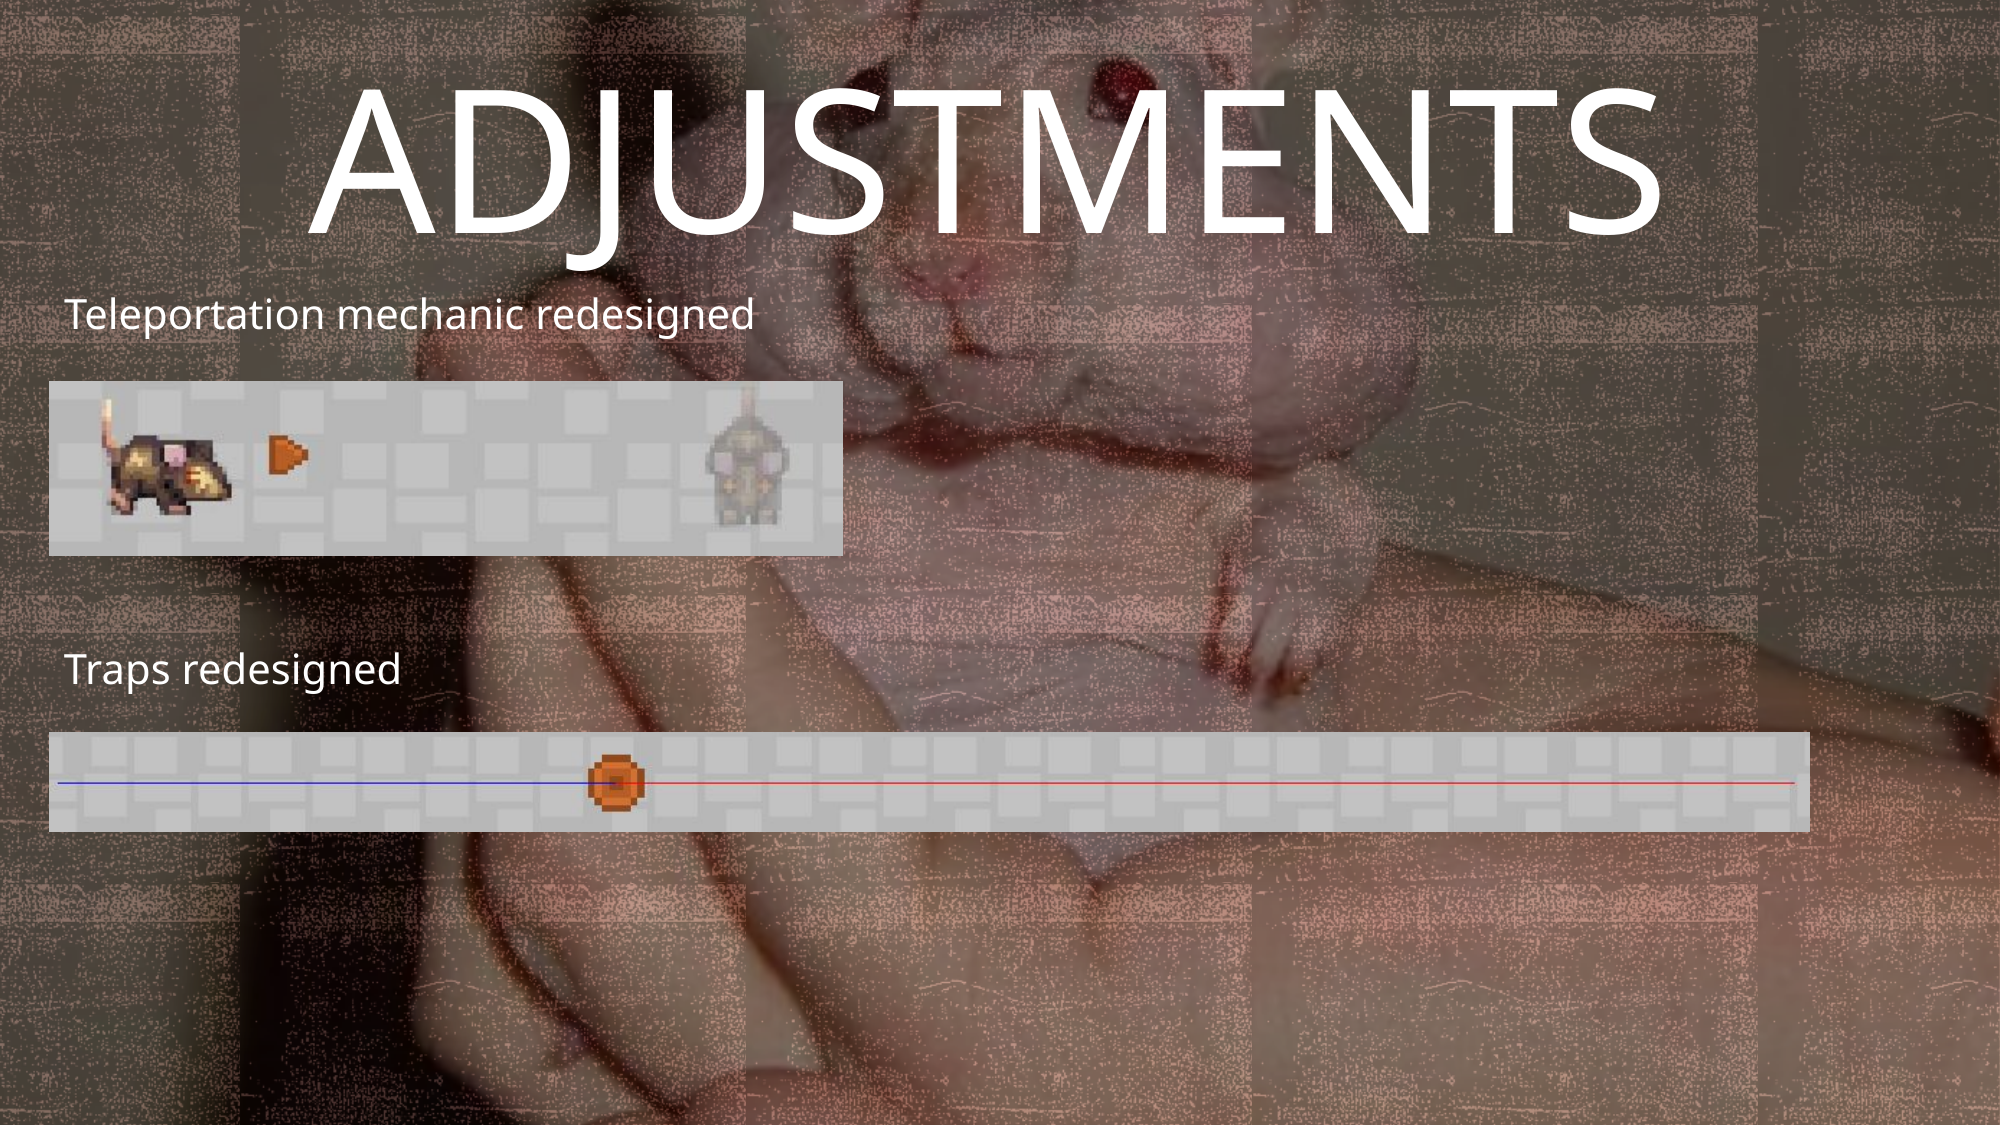

# adjustments
Teleportation mechanic redesigned
Traps redesigned